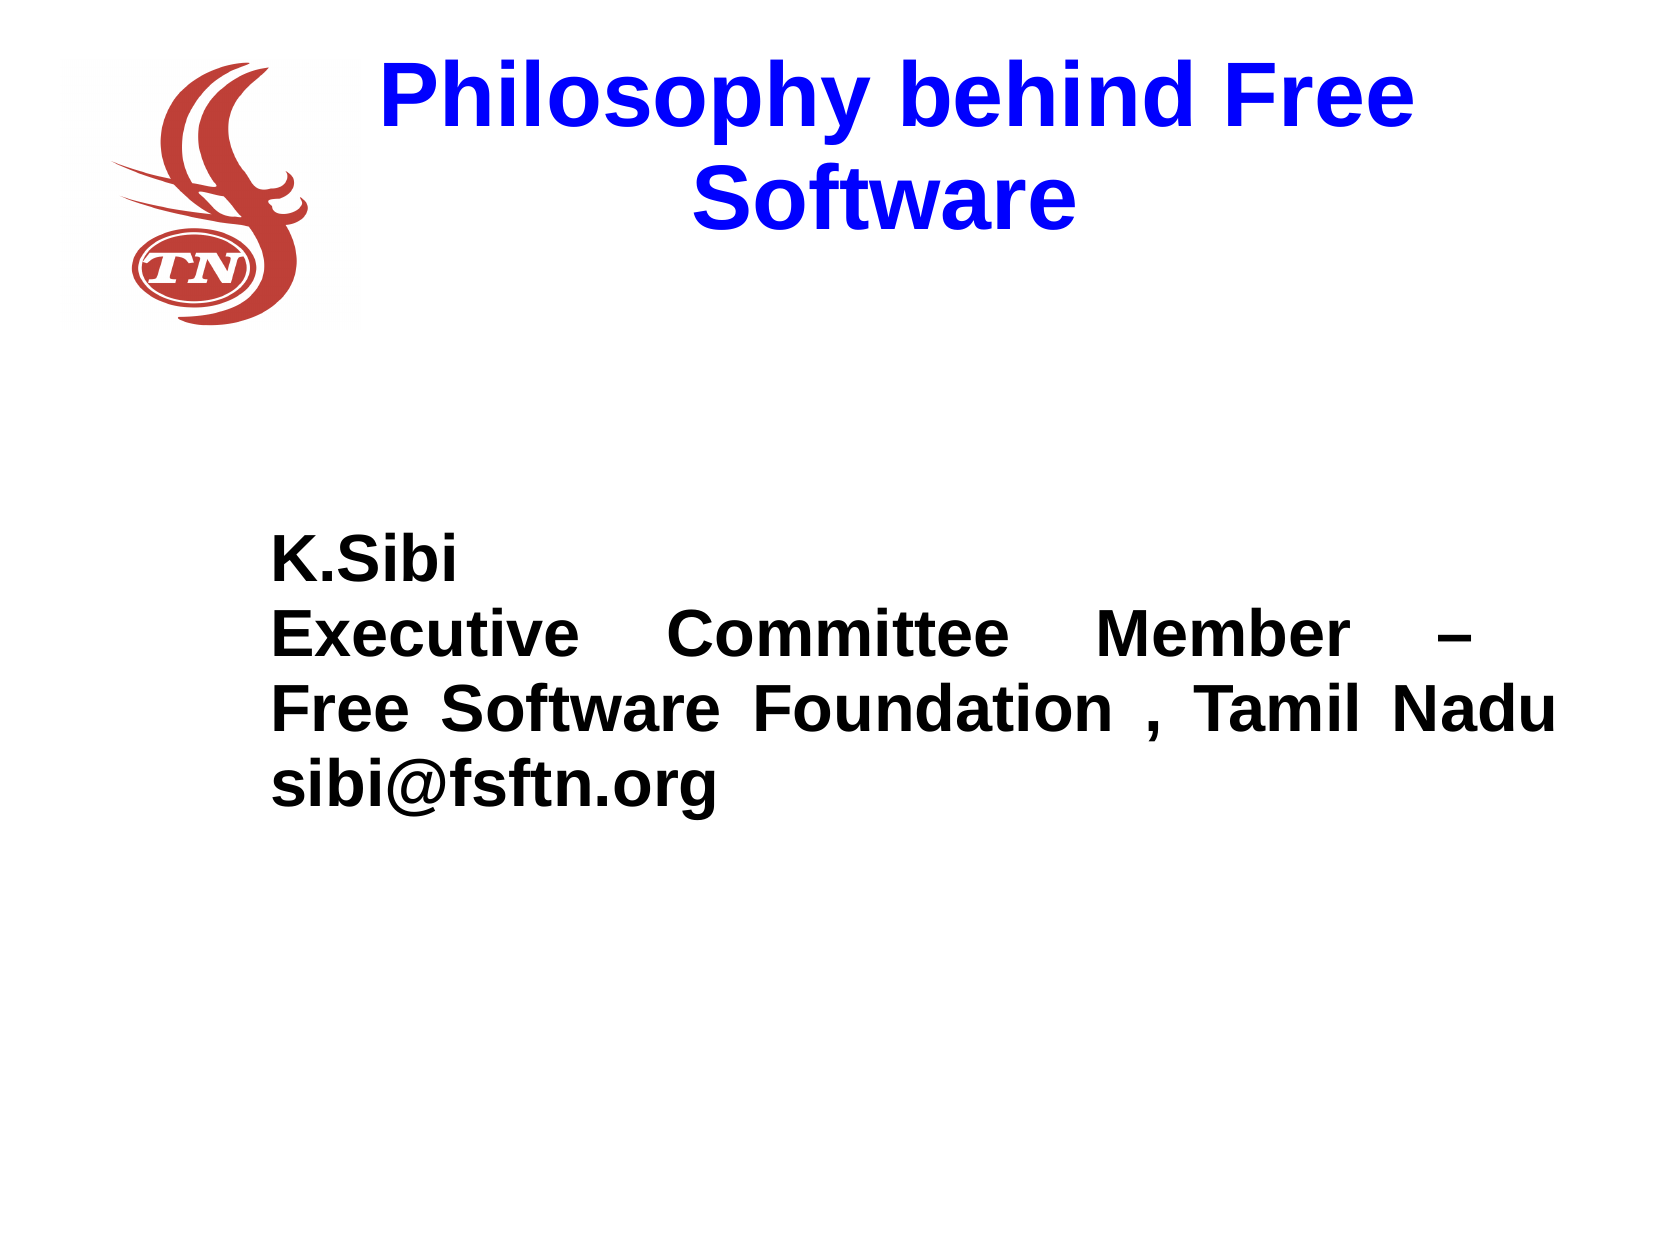

Philosophy behind Free Software
#
K.Sibi
Executive Committee Member –
Free Software Foundation , Tamil Nadu
sibi@fsftn.org